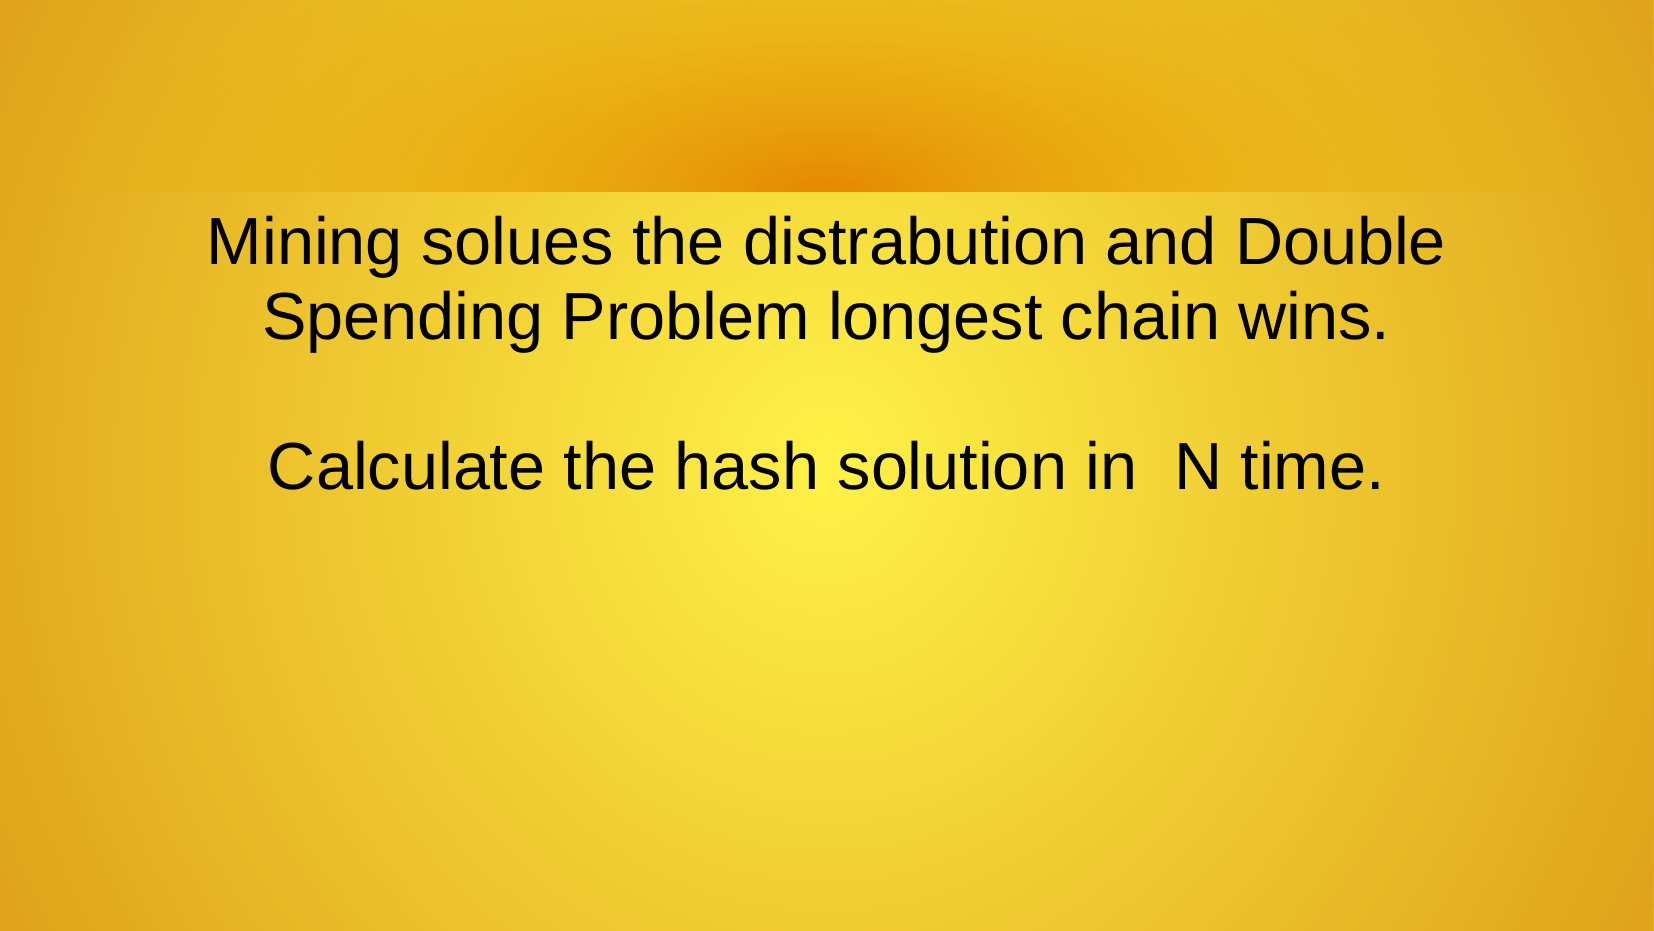

# Mining solues the distrabution and Double Spending Problem longest chain wins.
Calculate the hash solution in N time.